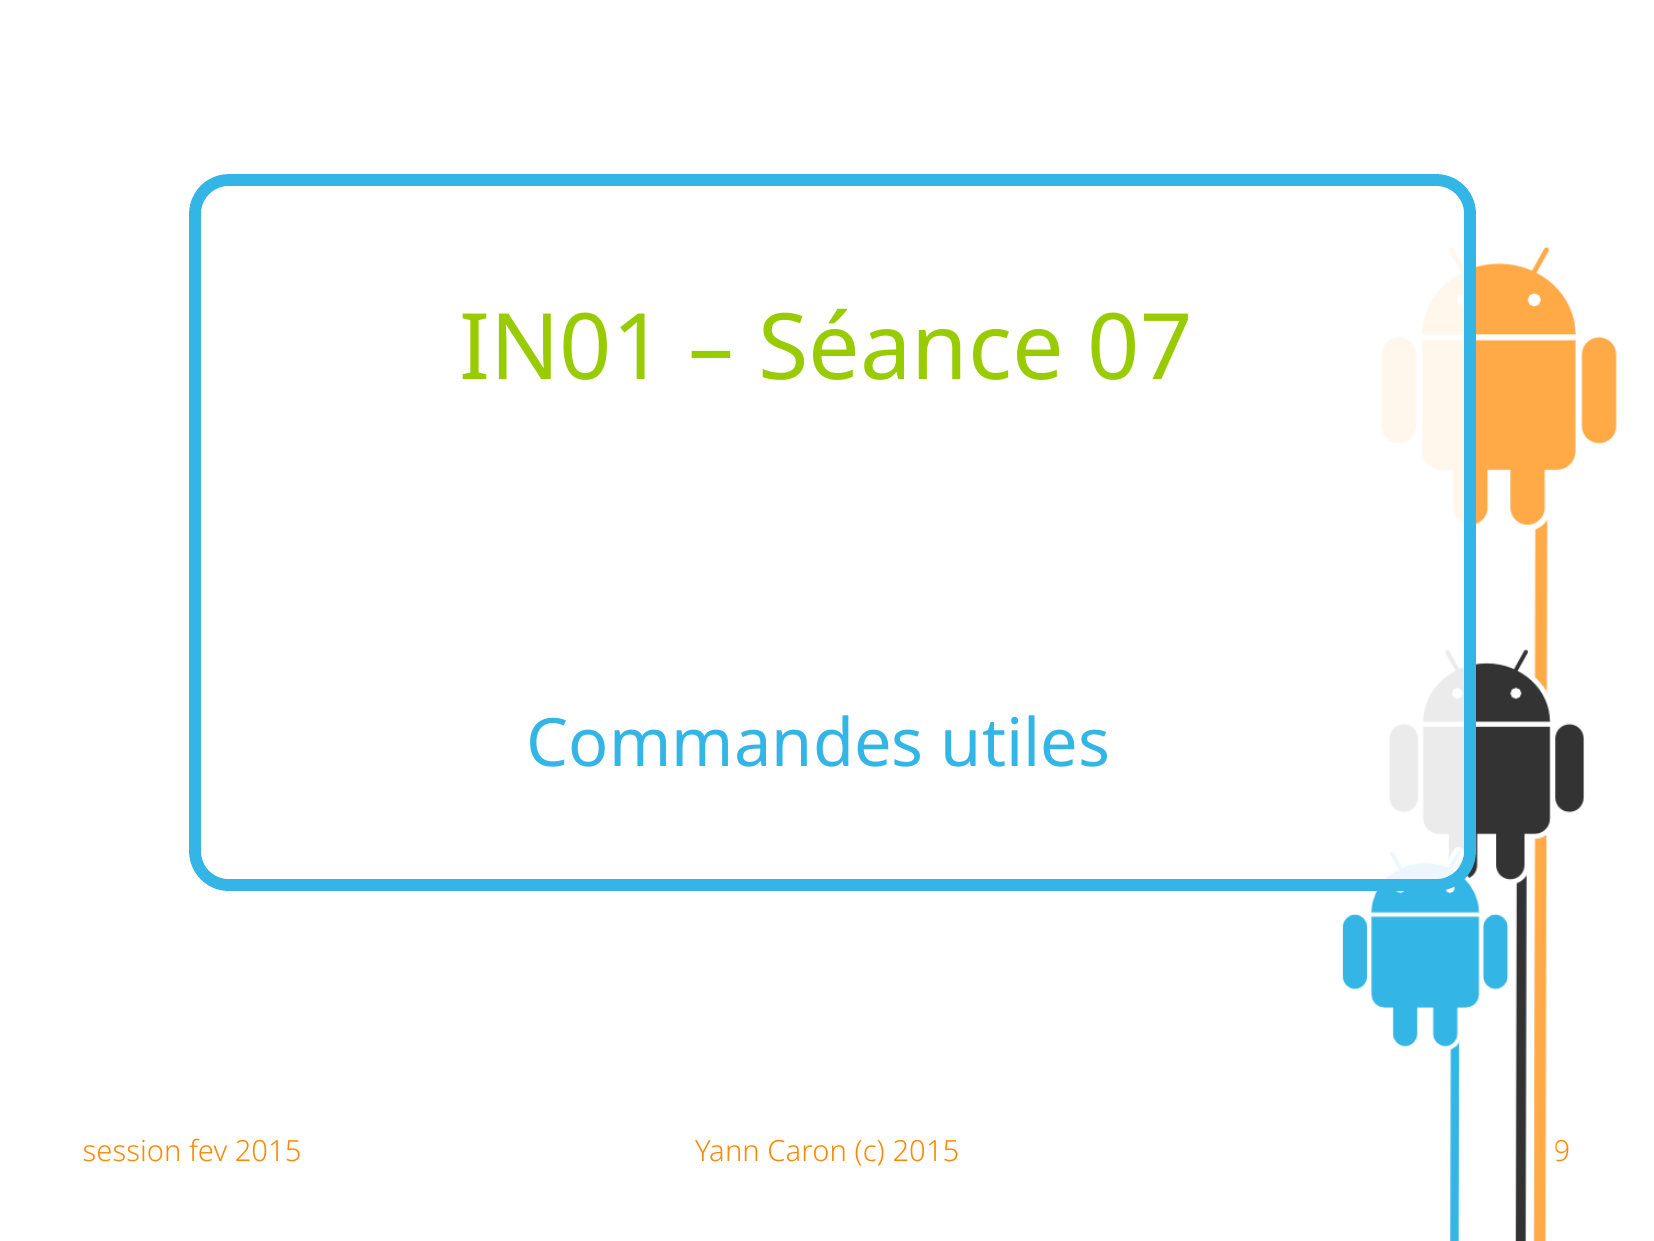

# IN01 – Séance 07
Commandes utiles
session fev 2015
Yann Caron (c) 2015
9